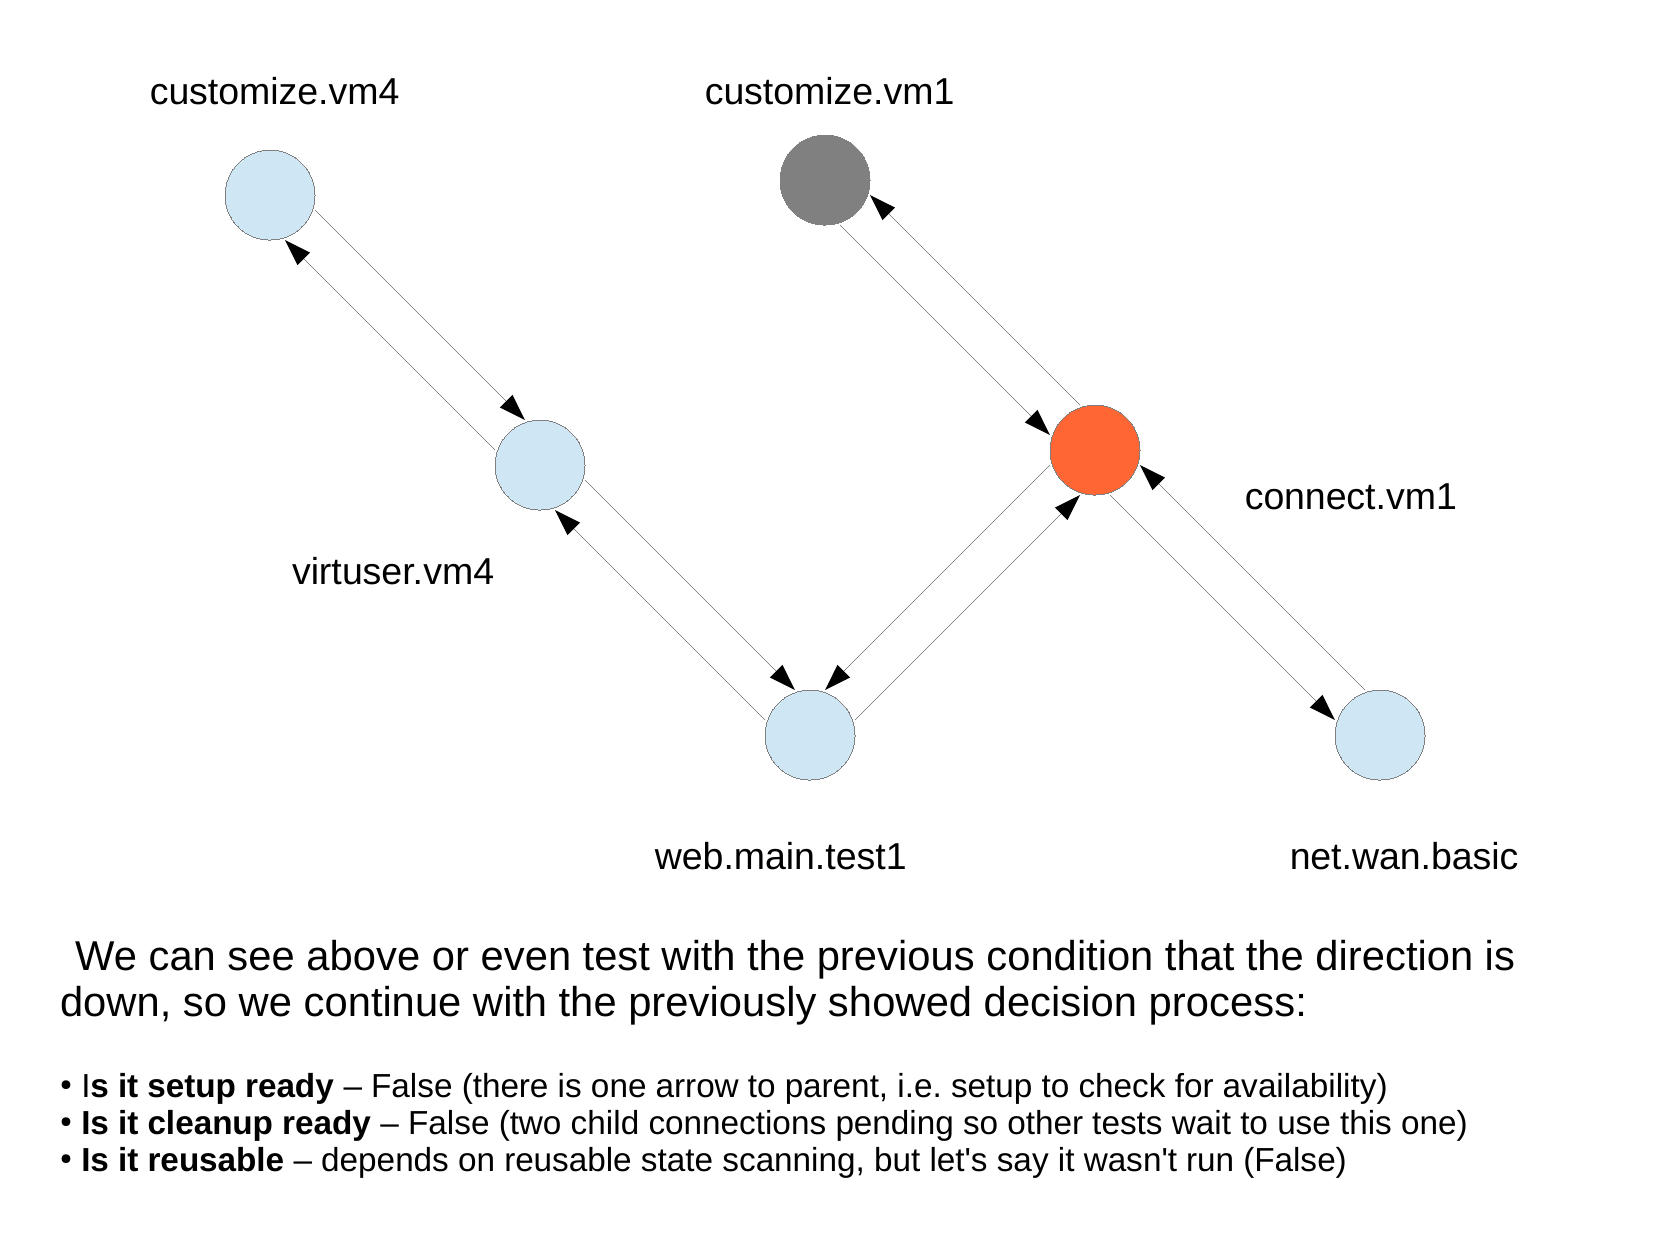

customize.vm4
customize.vm1
connect.vm1
virtuser.vm4
web.main.test1
net.wan.basic
We can see above or even test with the previous condition that the direction is down, so we continue with the previously showed decision process:
 Is it setup ready – False (there is one arrow to parent, i.e. setup to check for availability)
 Is it cleanup ready – False (two child connections pending so other tests wait to use this one)
 Is it reusable – depends on reusable state scanning, but let's say it wasn't run (False)